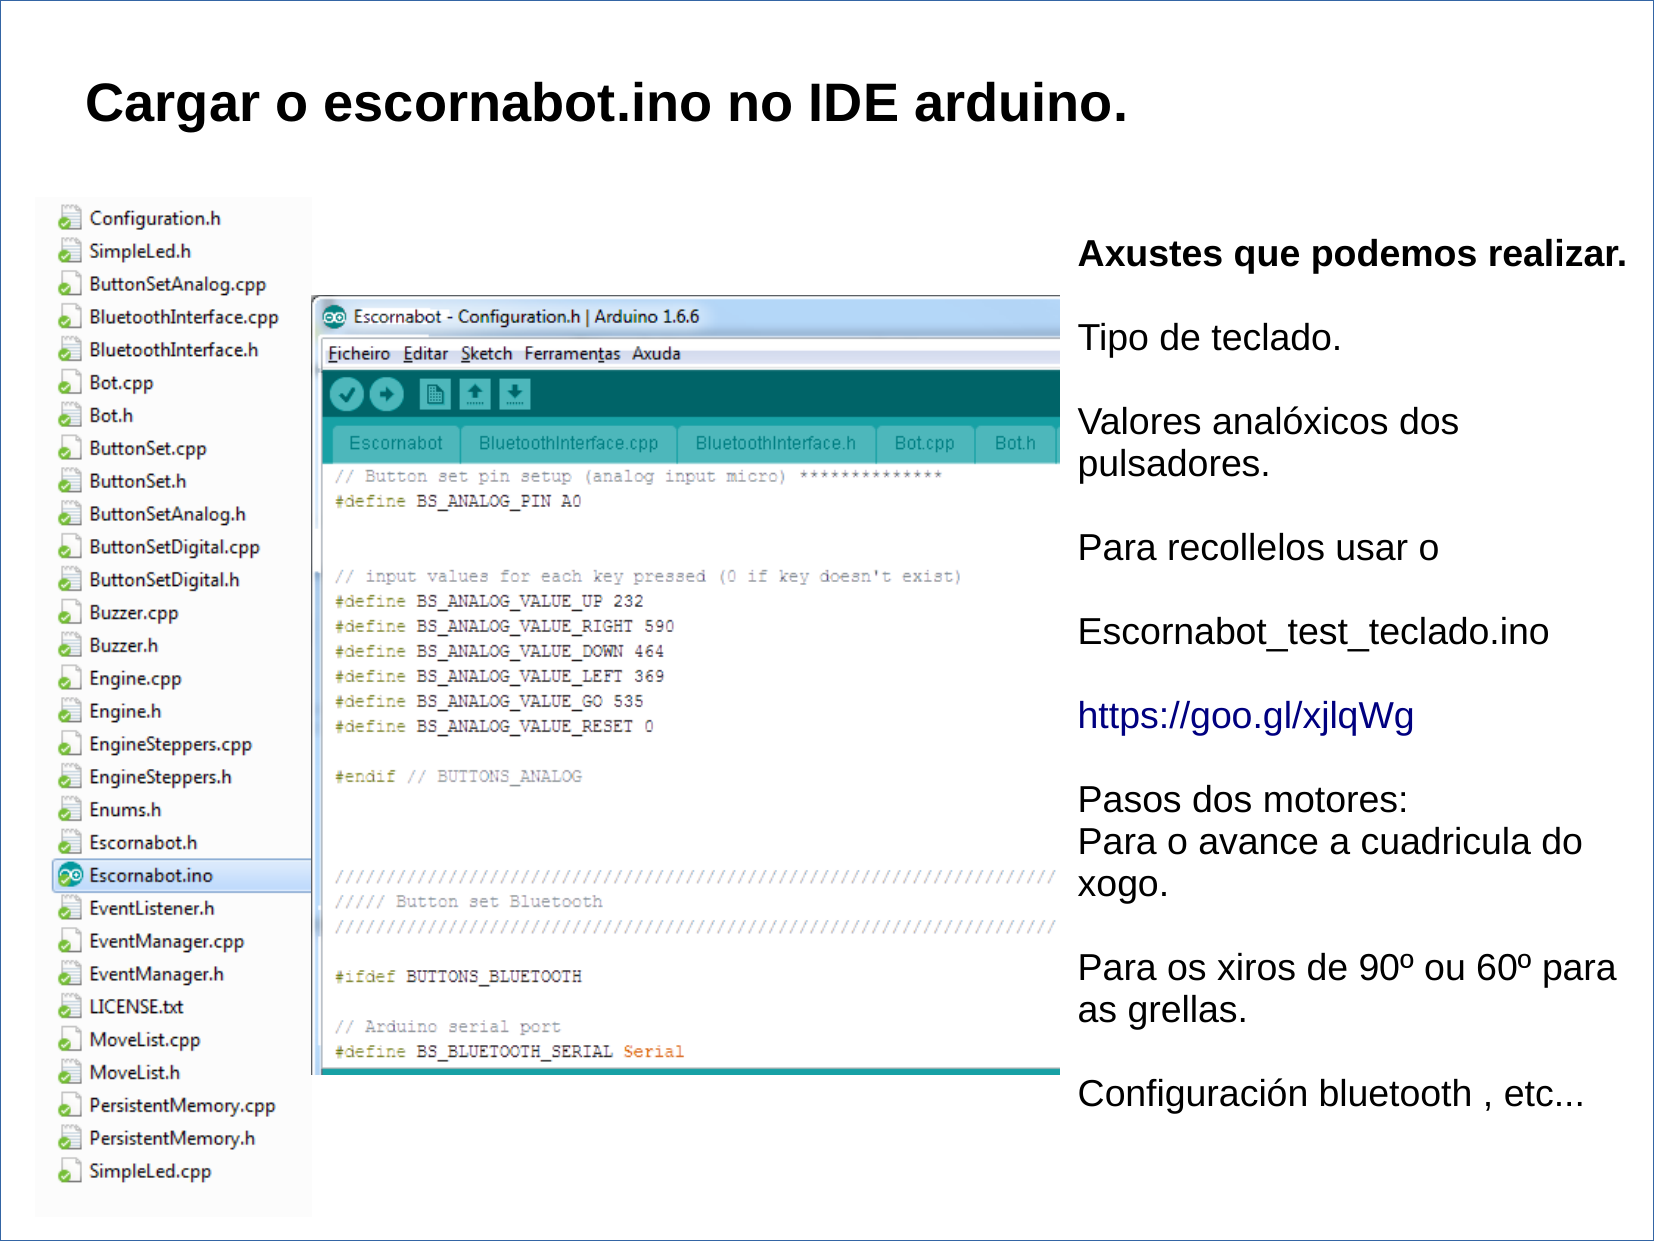

Cargar o escornabot.ino no IDE arduino.
Axustes que podemos realizar.
Tipo de teclado.
Valores analóxicos dos pulsadores.
Para recollelos usar o
Escornabot_test_teclado.ino
https://goo.gl/xjlqWg
Pasos dos motores:
Para o avance a cuadricula do xogo.
Para os xiros de 90º ou 60º para as grellas.
Configuración bluetooth , etc...